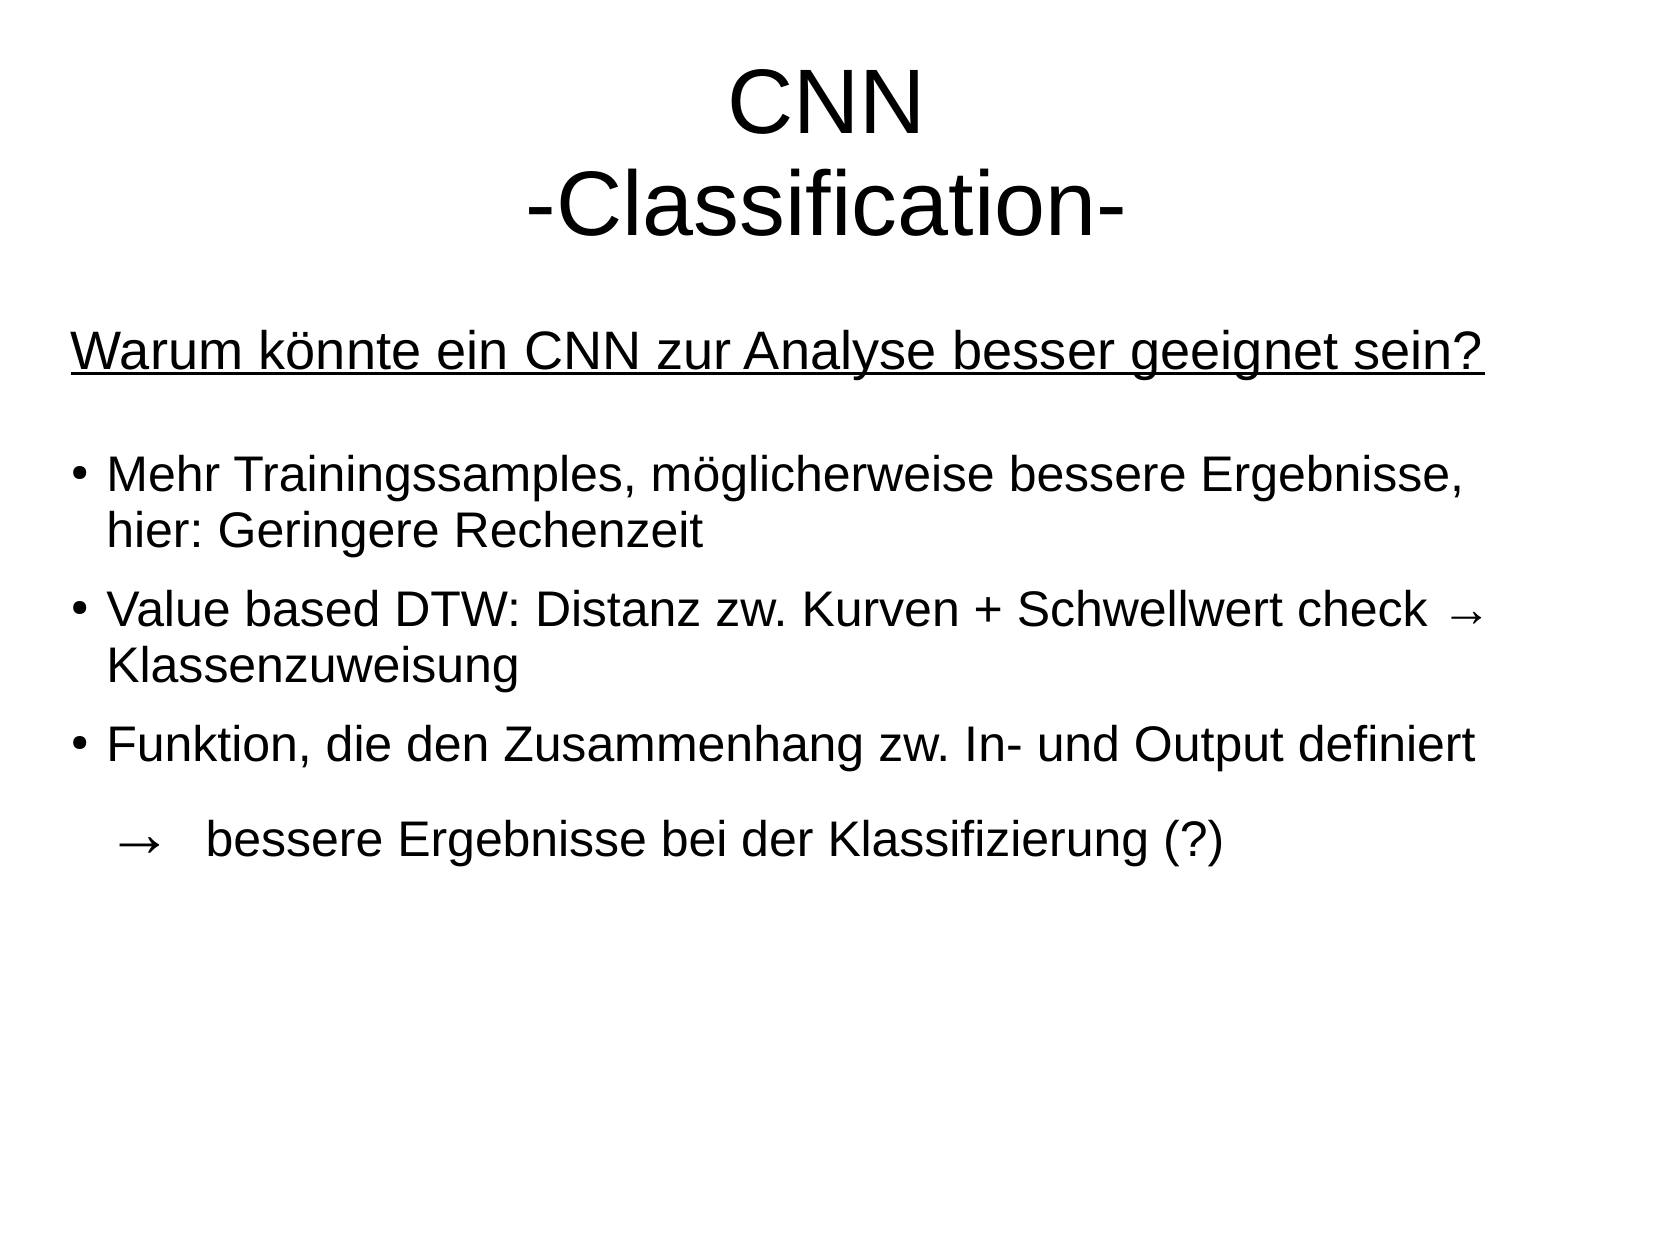

# CNN -Classification-
Warum könnte ein CNN zur Analyse besser geeignet sein?
Mehr Trainingssamples, möglicherweise bessere Ergebnisse, hier: Geringere Rechenzeit
Value based DTW: Distanz zw. Kurven + Schwellwert check → Klassenzuweisung
Funktion, die den Zusammenhang zw. In- und Output definiert
→ bessere Ergebnisse bei der Klassifizierung (?)